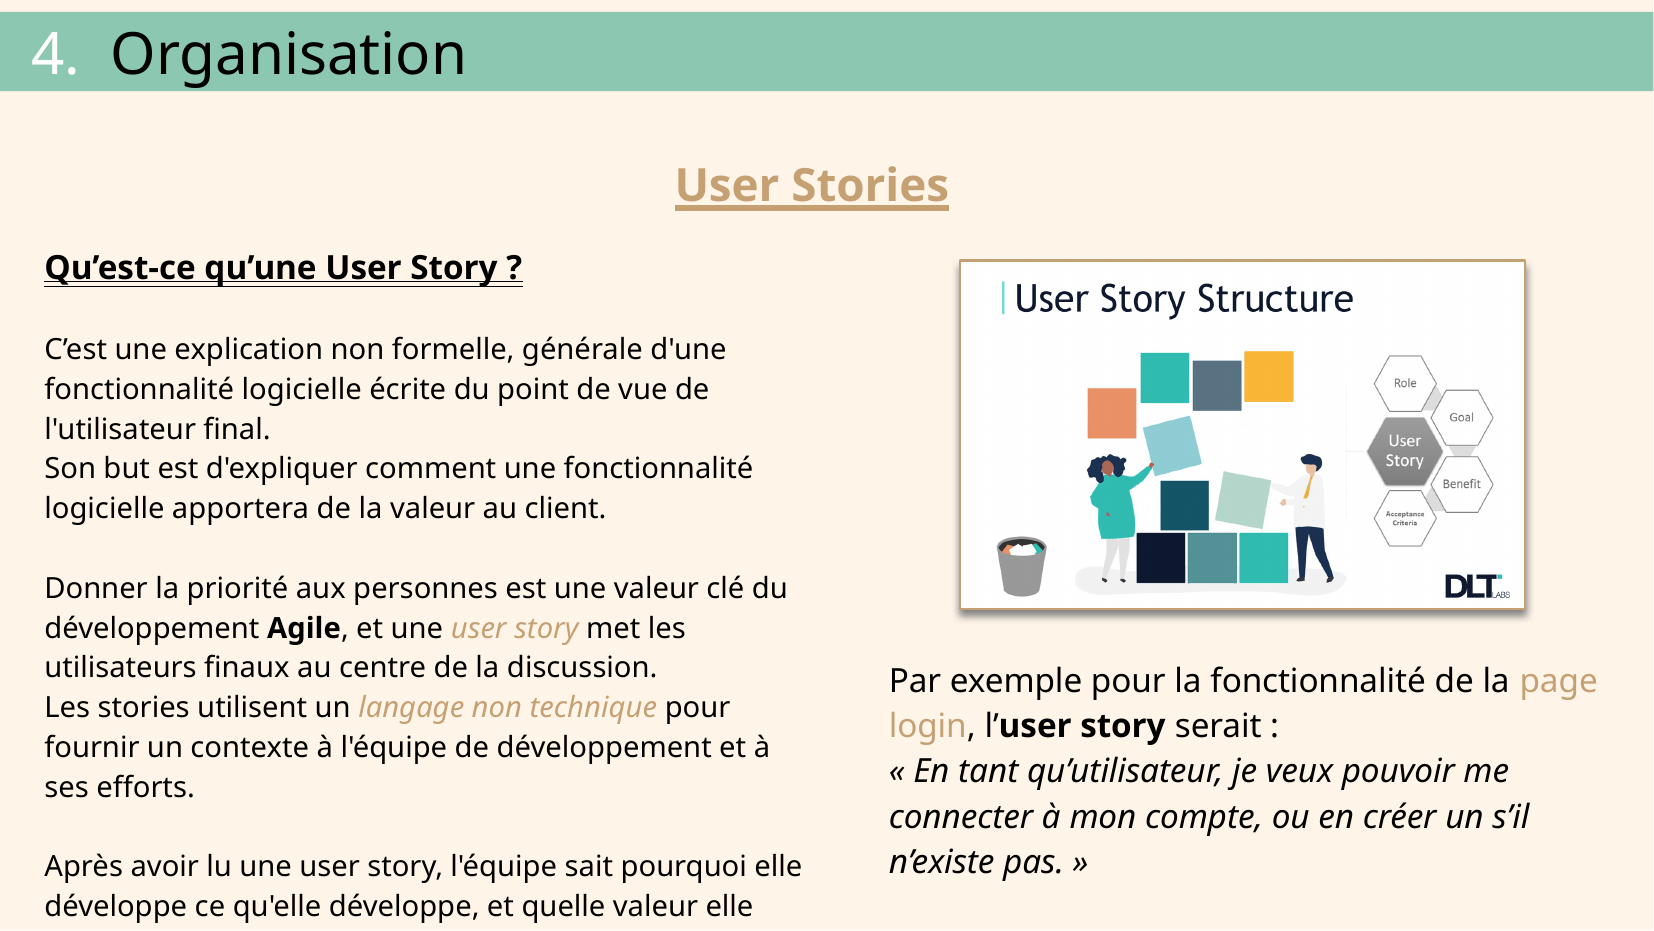

# 4. Organisation
User Stories
Qu’est-ce qu’une User Story ?
C’est une explication non formelle, générale d'une fonctionnalité logicielle écrite du point de vue de l'utilisateur final.
Son but est d'expliquer comment une fonctionnalité logicielle apportera de la valeur au client.
Donner la priorité aux personnes est une valeur clé du développement Agile, et une user story met les utilisateurs finaux au centre de la discussion.
Les stories utilisent un langage non technique pour fournir un contexte à l'équipe de développement et à ses efforts.
Après avoir lu une user story, l'équipe sait pourquoi elle développe ce qu'elle développe, et quelle valeur elle crée.
Par exemple pour la fonctionnalité de la page login, l’user story serait :
« En tant qu’utilisateur, je veux pouvoir me connecter à mon compte, ou en créer un s’il n’existe pas. »